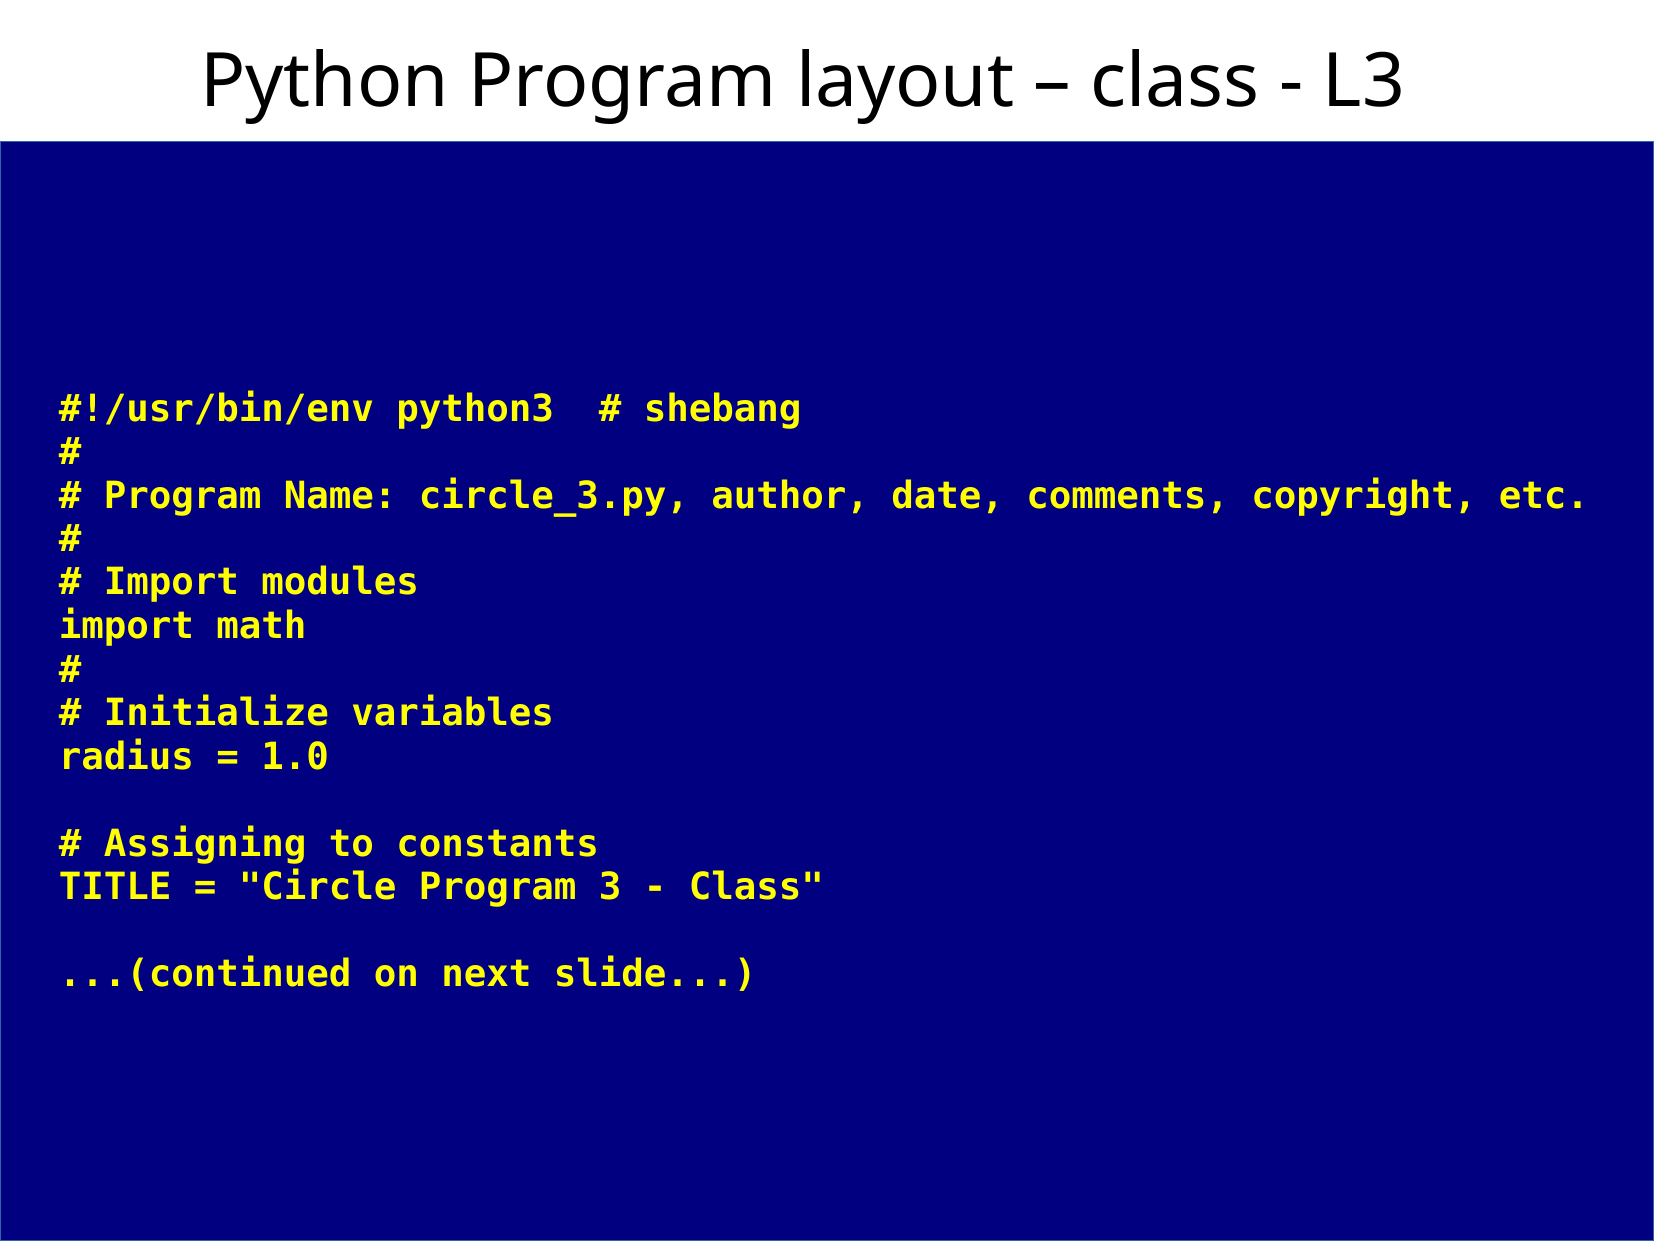

Python Program layout – class - L3
#!/usr/bin/env python3 # shebang
#
# Program Name: circle_3.py, author, date, comments, copyright, etc.
#
# Import modules
import math
#
# Initialize variables
radius = 1.0
# Assigning to constants
TITLE = "Circle Program 3 - Class"
...(continued on next slide...)
# lsusb